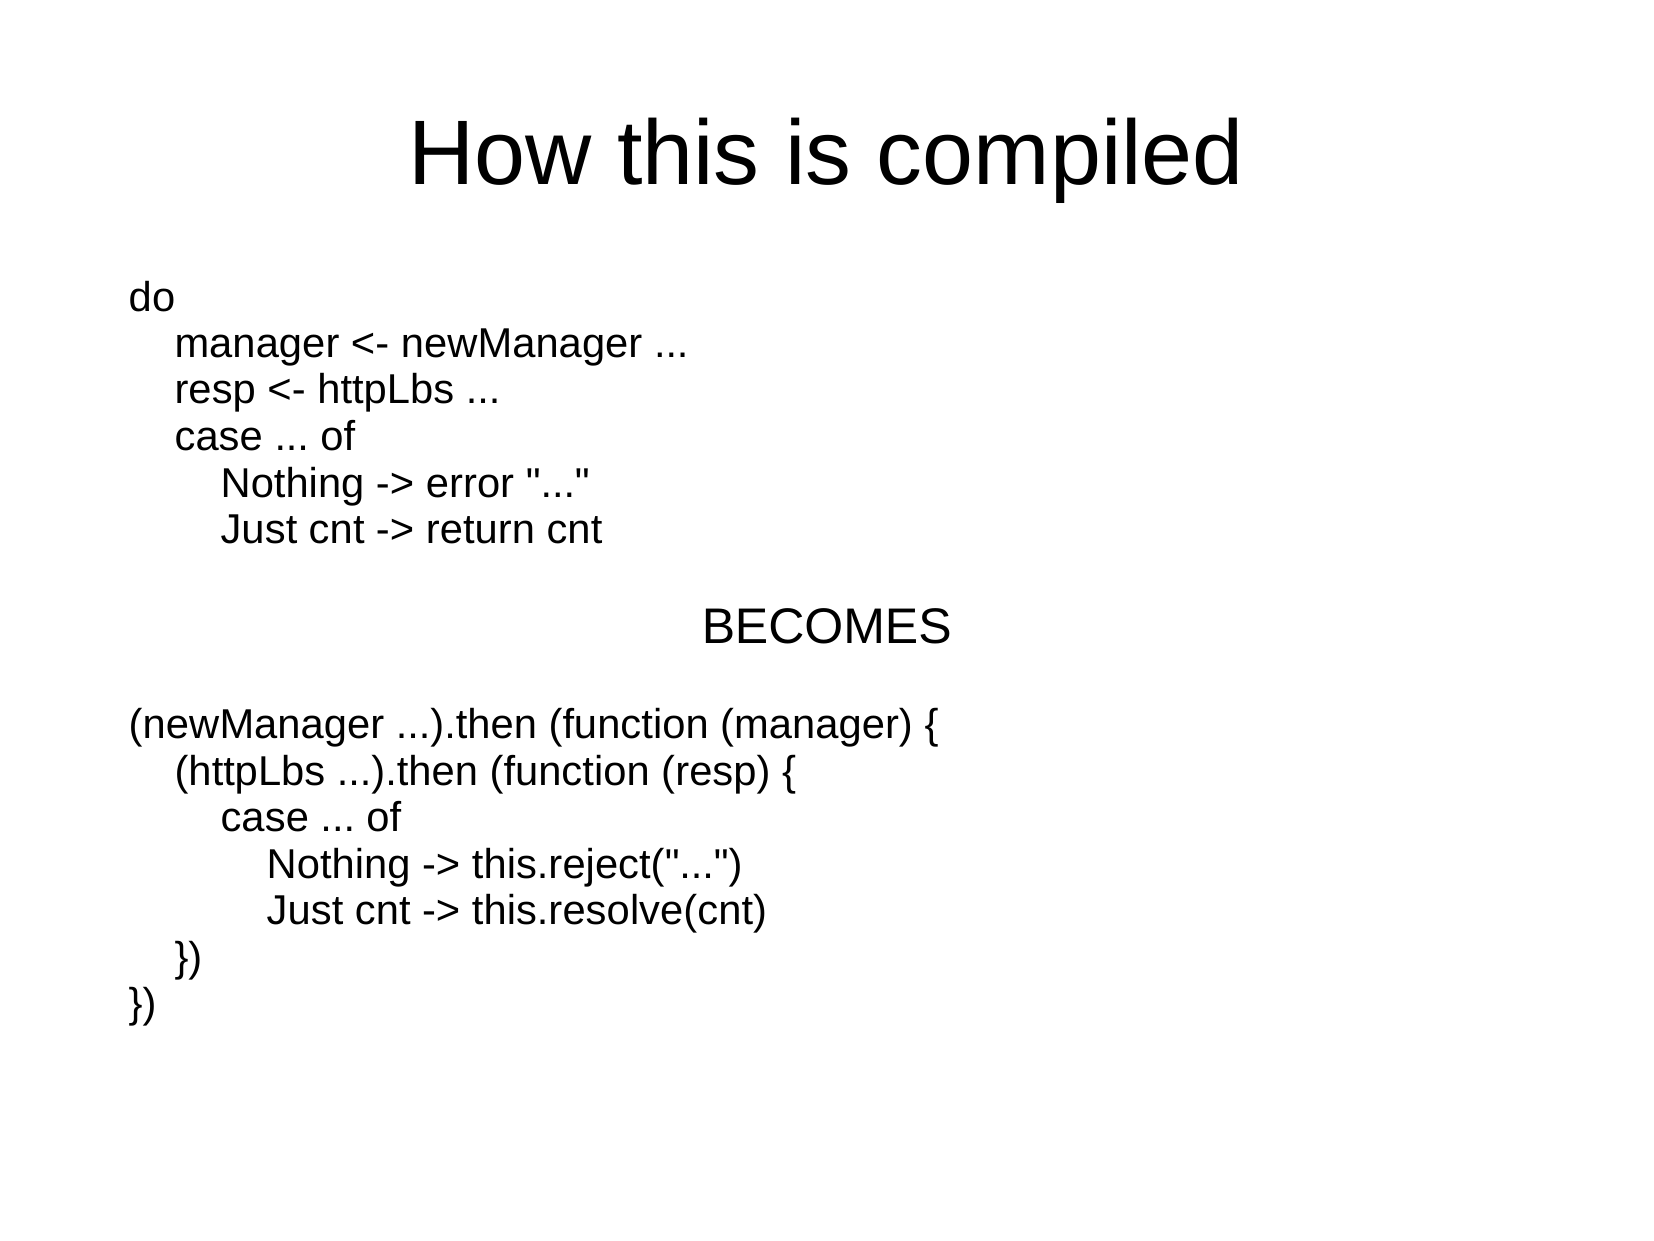

# How this is compiled
 do
 manager <- newManager ...
 resp <- httpLbs ...
 case ... of
 Nothing -> error "..."
 Just cnt -> return cnt
BECOMES
 (newManager ...).then (function (manager) {
 (httpLbs ...).then (function (resp) {
 case ... of
 Nothing -> this.reject("...")
 Just cnt -> this.resolve(cnt)
 })
 })